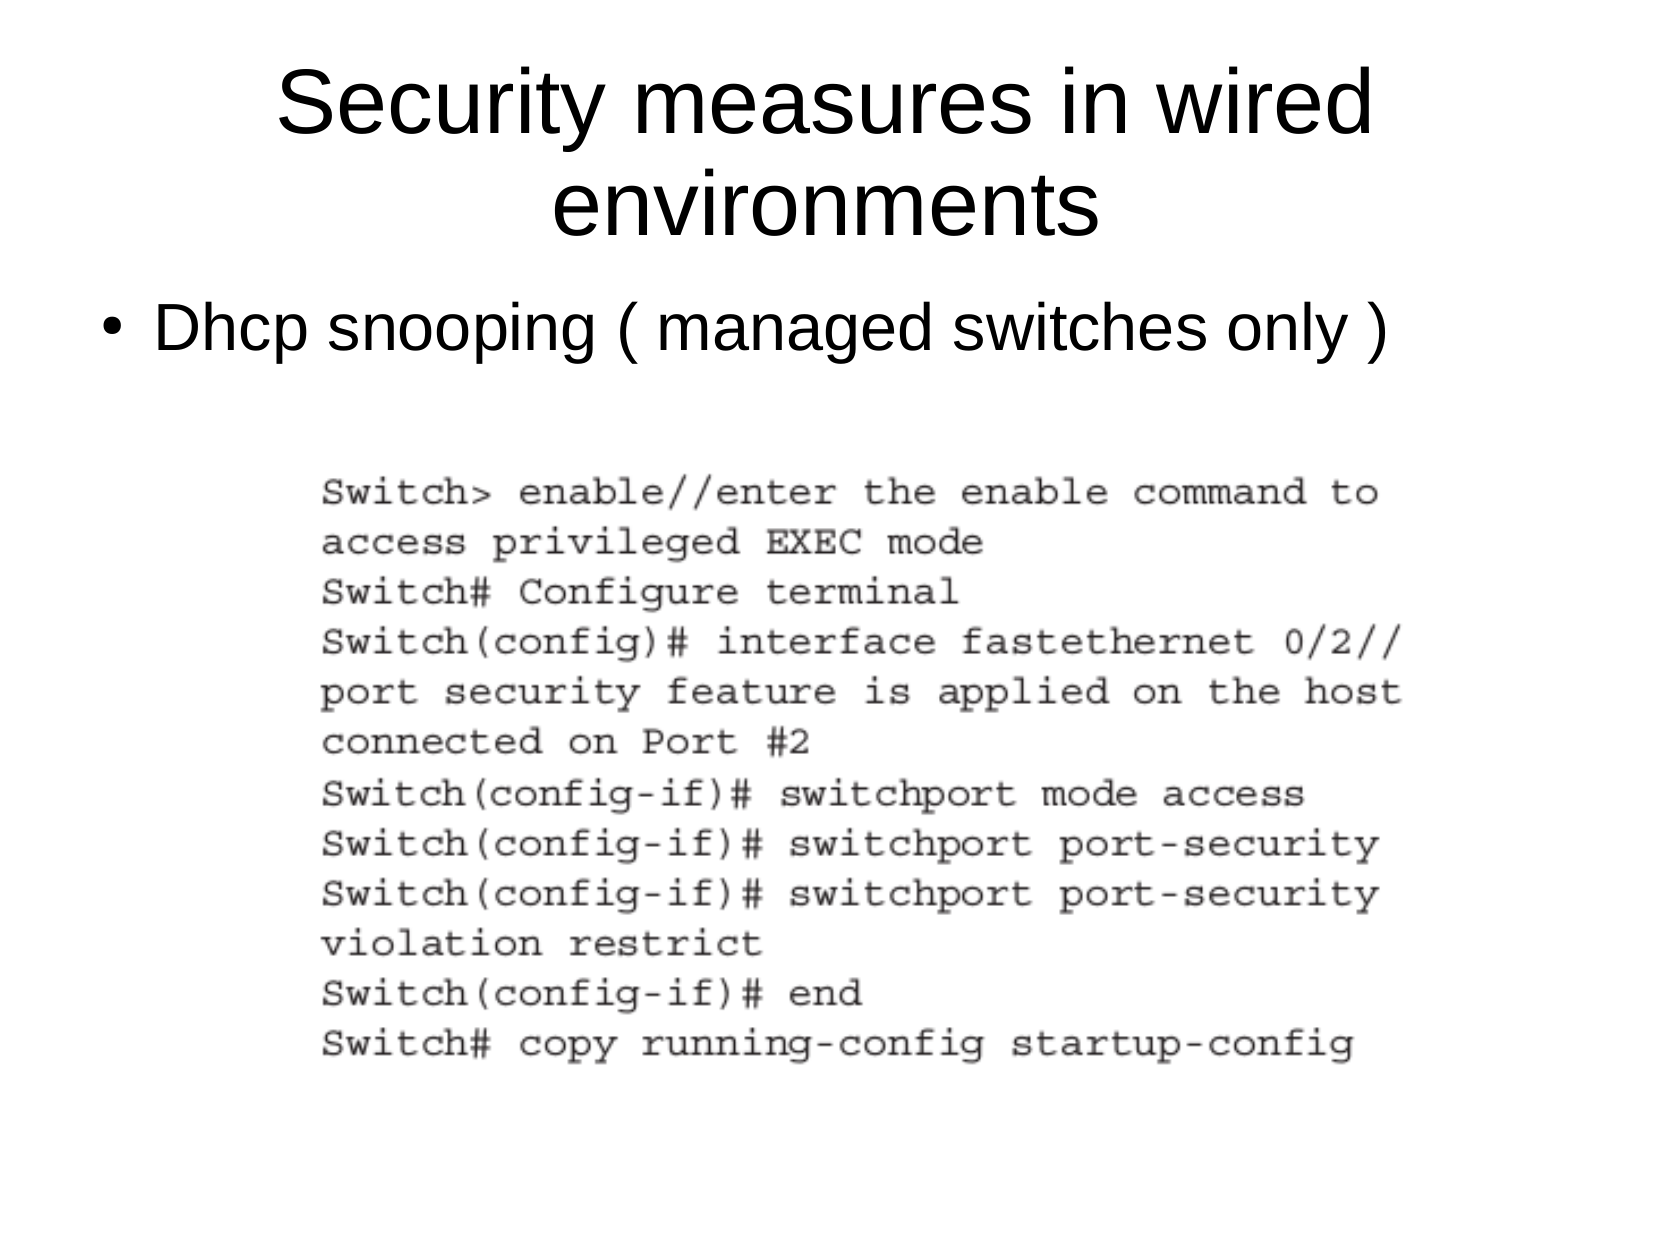

# Security measures in wired environments
Dhcp snooping ( managed switches only )